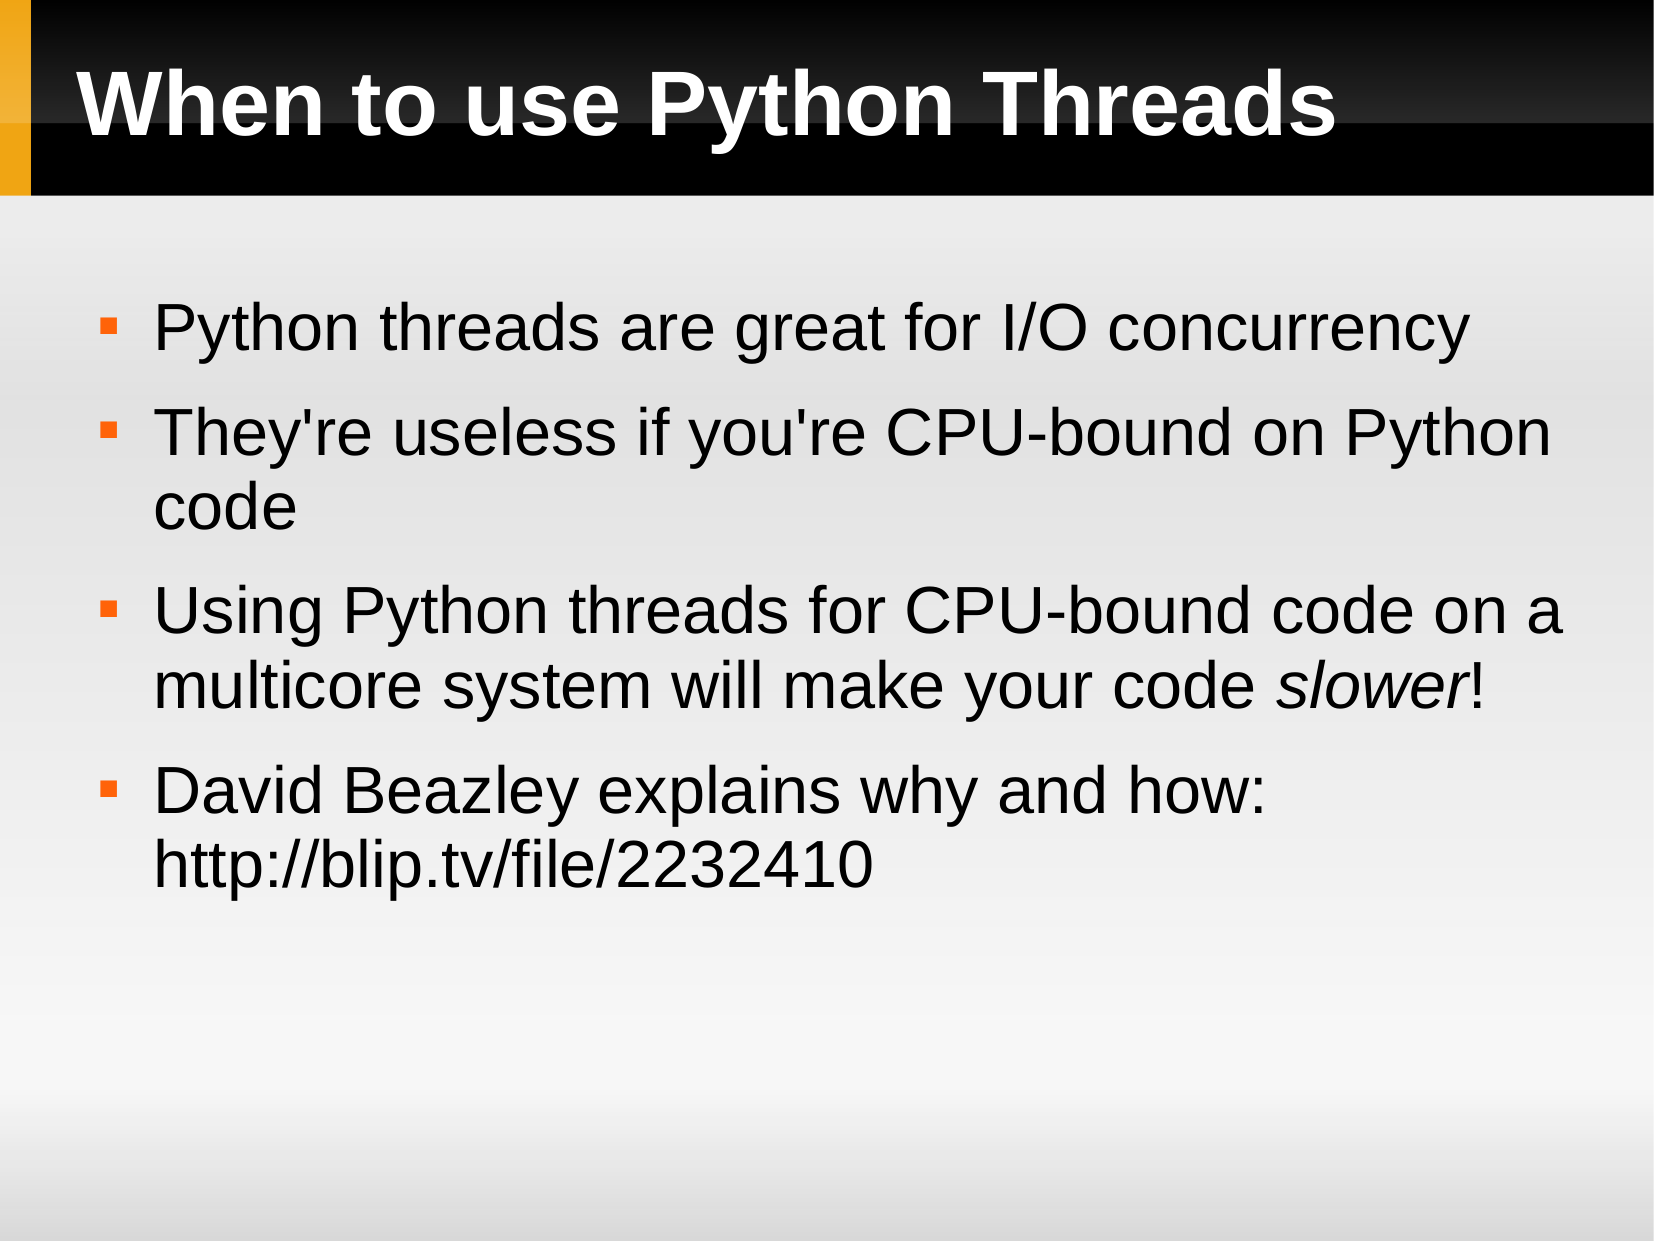

# When to use Python Threads
Python threads are great for I/O concurrency
They're useless if you're CPU-bound on Python code
Using Python threads for CPU-bound code on a multicore system will make your code slower!
David Beazley explains why and how: http://blip.tv/file/2232410